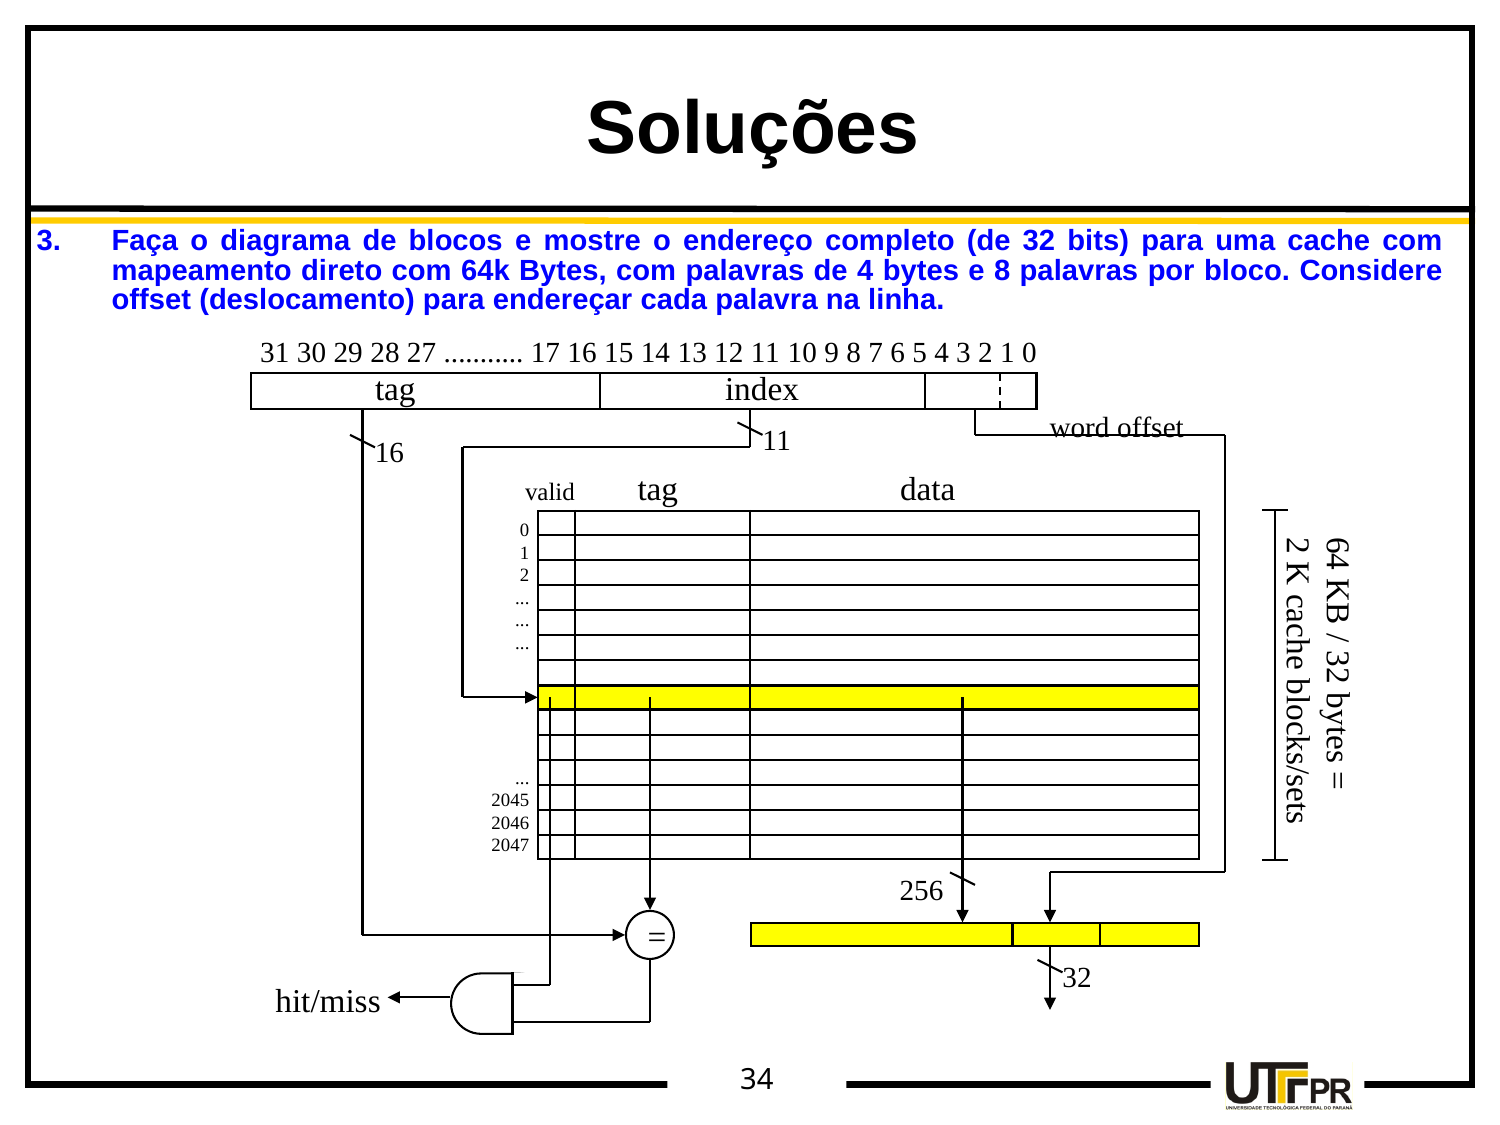

Soluções
# Faça o diagrama de blocos e mostre o endereço completo (de 32 bits) para uma cache com mapeamento direto com 64k Bytes, com palavras de 4 bytes e 8 palavras por bloco. Considere offset (deslocamento) para endereçar cada palavra na linha.
31 30 29 28 27 ........... 17 16 15 14 13 12 11 10 9 8 7 6 5 4 3 2 1 0
tag
index
word offset
11
16
tag
data
valid
0
1
2
...
...
...
...
2045
2046
2047
64 KB / 32 bytes =
2 K cache blocks/sets
256
=
32
hit/miss